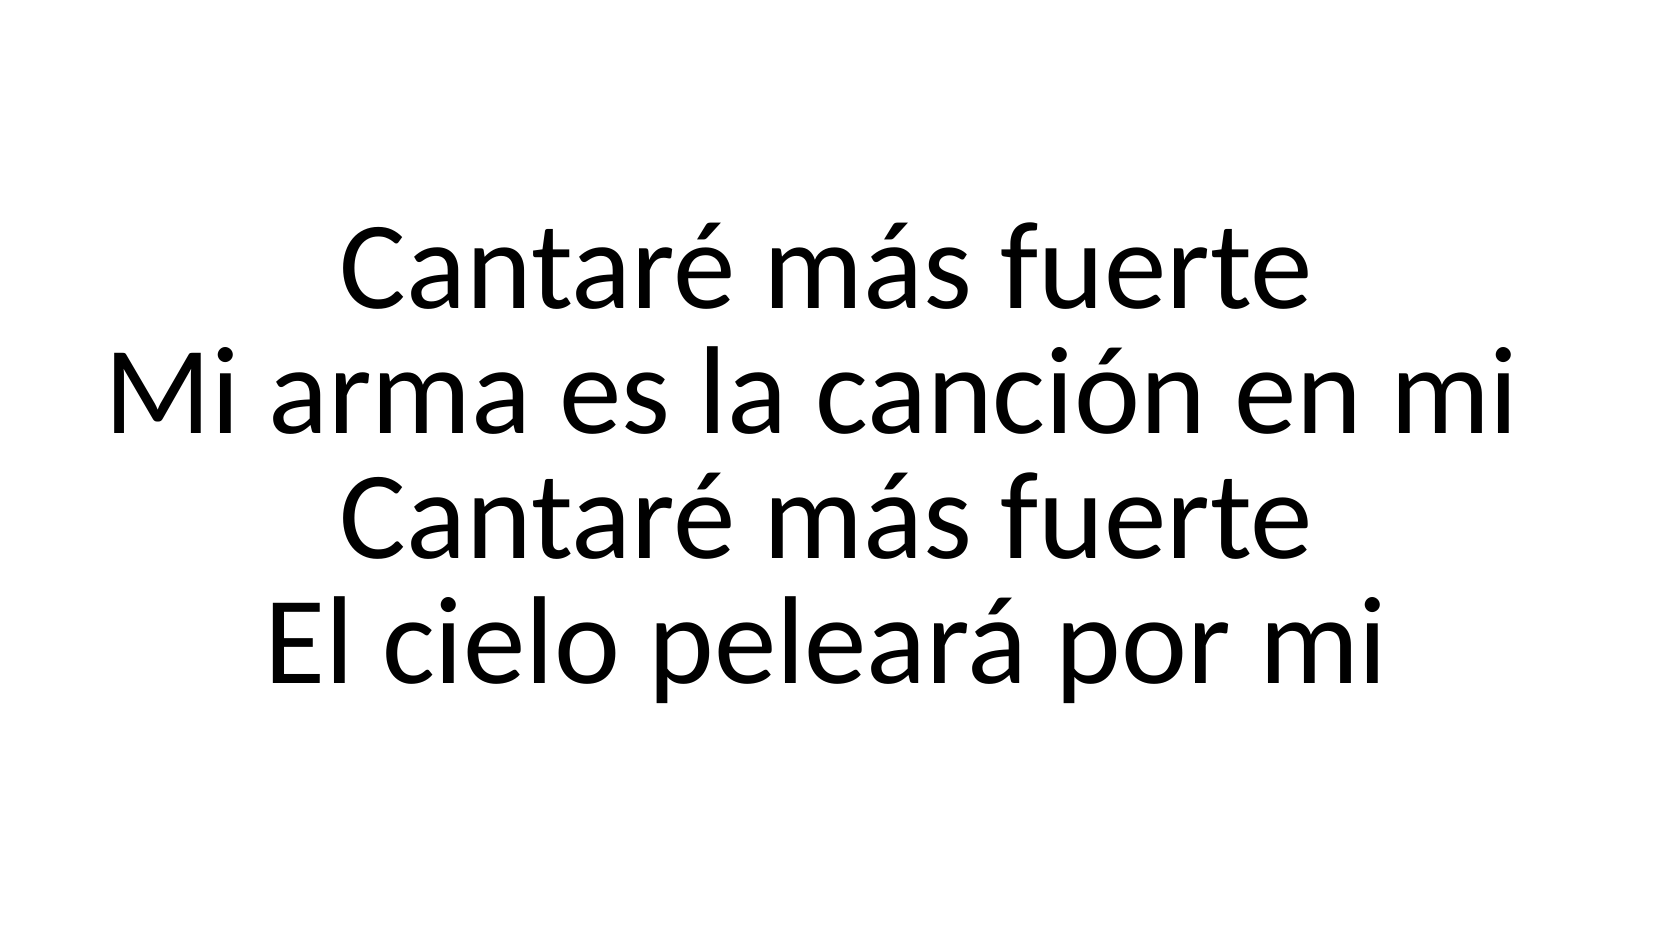

# Cantaré más fuerte Mi arma es la canción en mi Cantaré más fuerte El cielo peleará por mi